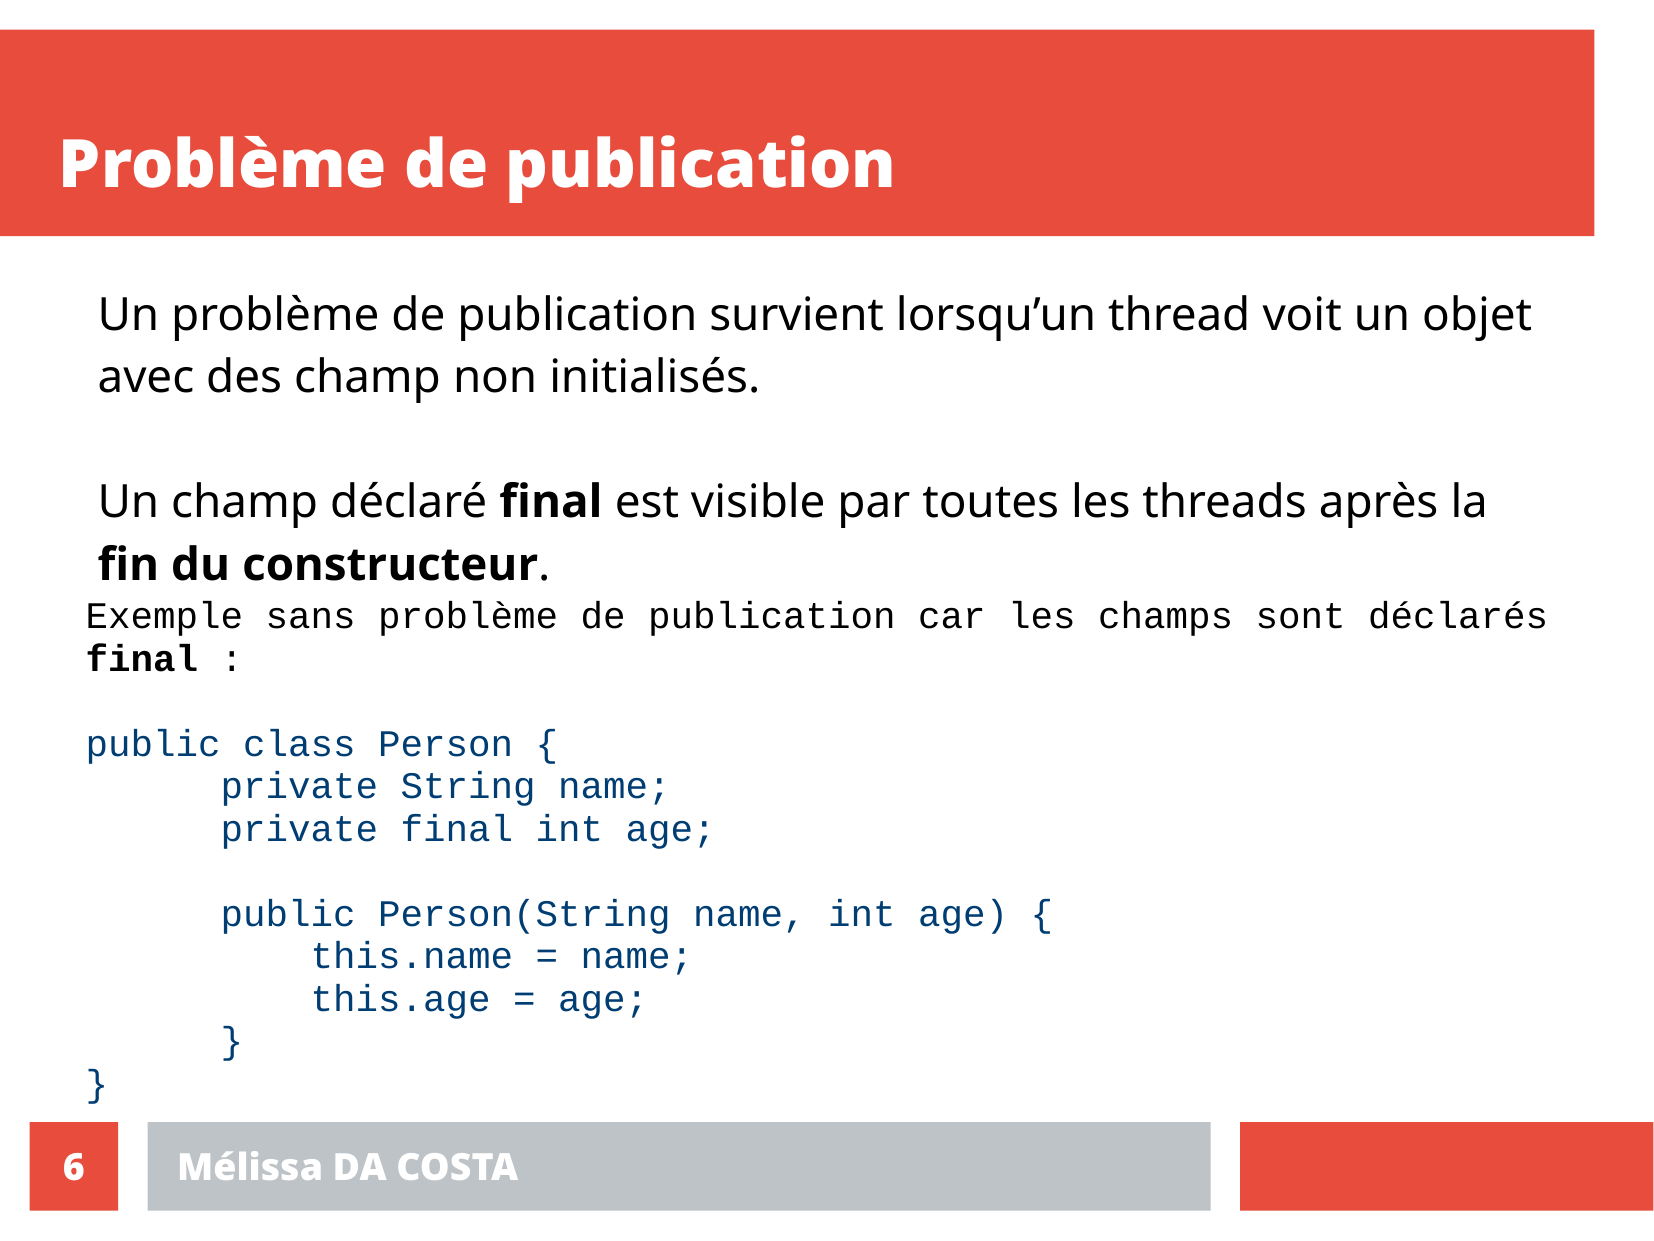

# Problème de publication
Un problème de publication survient lorsqu’un thread voit un objet avec des champ non initialisés.
Un champ déclaré final est visible par toutes les threads après la fin du constructeur.
Exemple sans problème de publication car les champs sont déclarés final :
public class Person {
 private String name;
 private final int age;
 public Person(String name, int age) {
 this.name = name;
 this.age = age;
 }
}
6
Mélissa DA COSTA